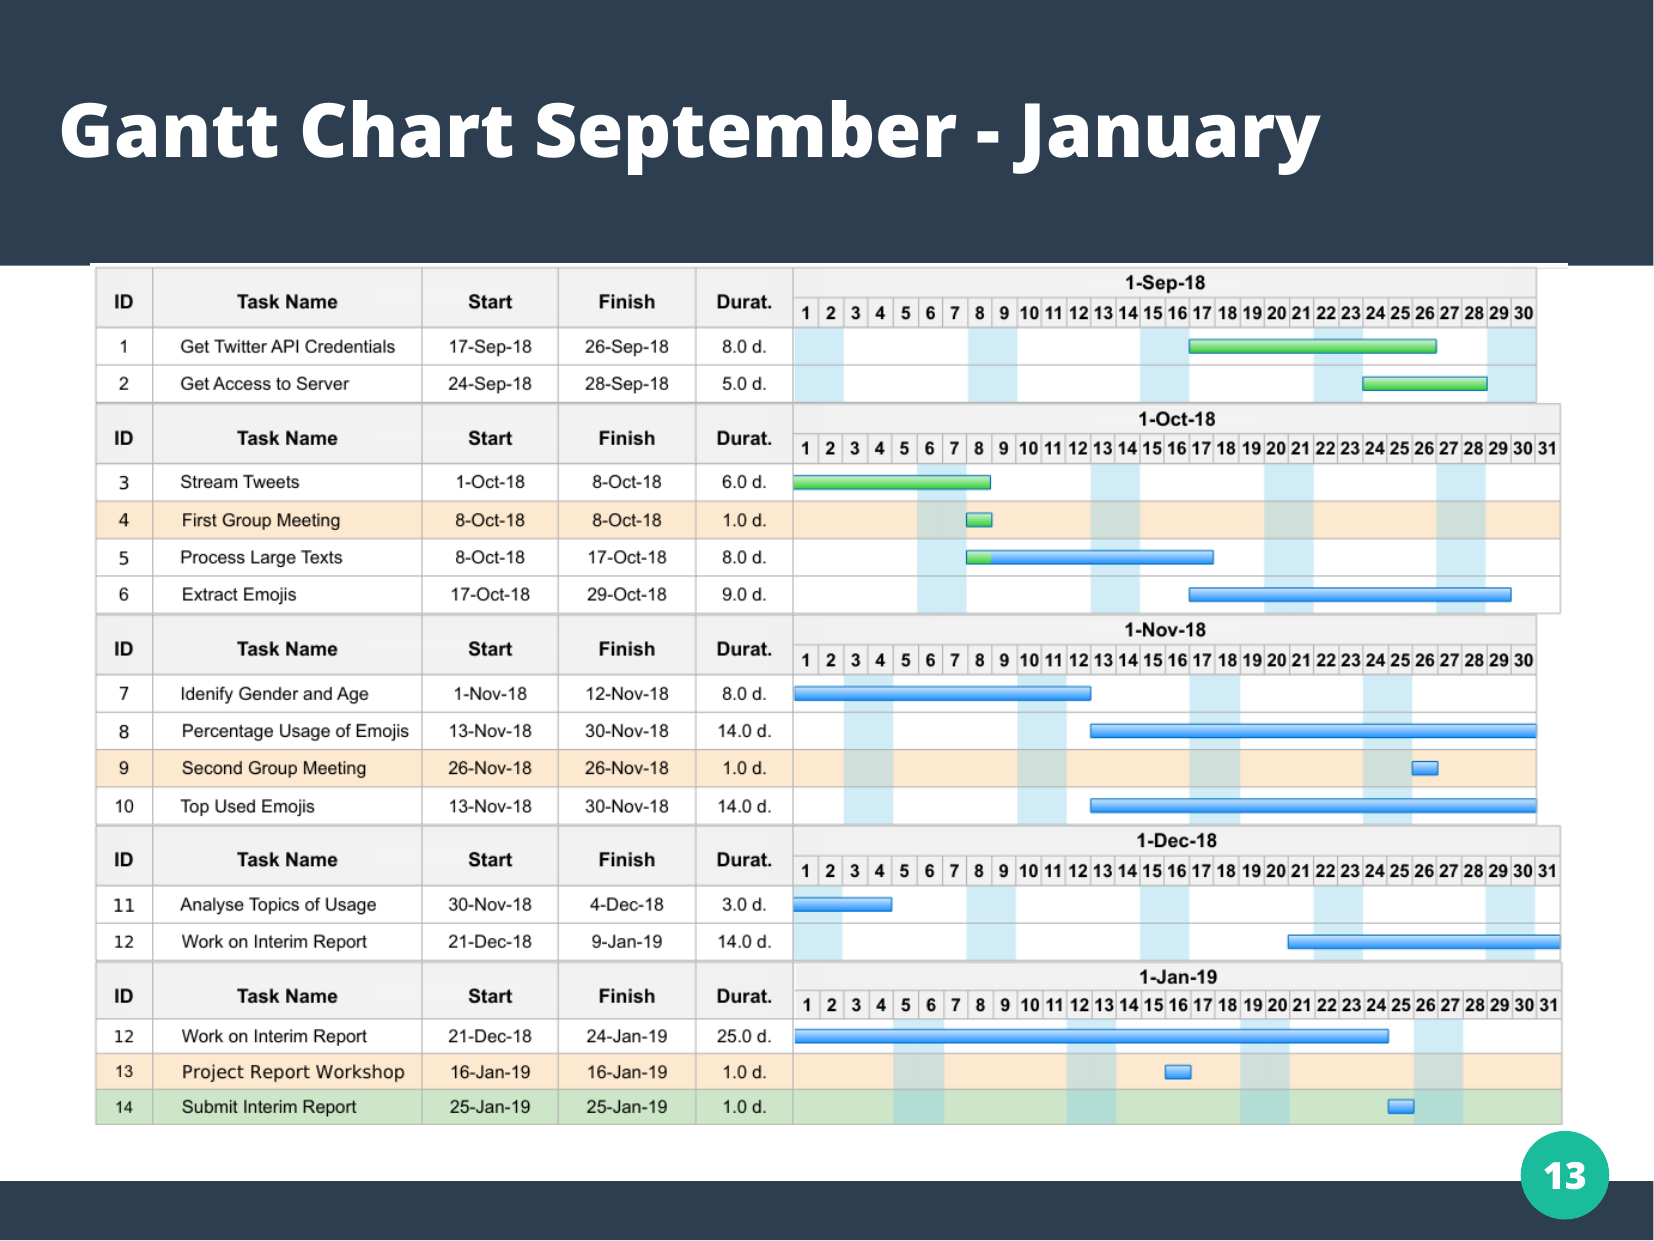

# Gantt Chart September - January
13